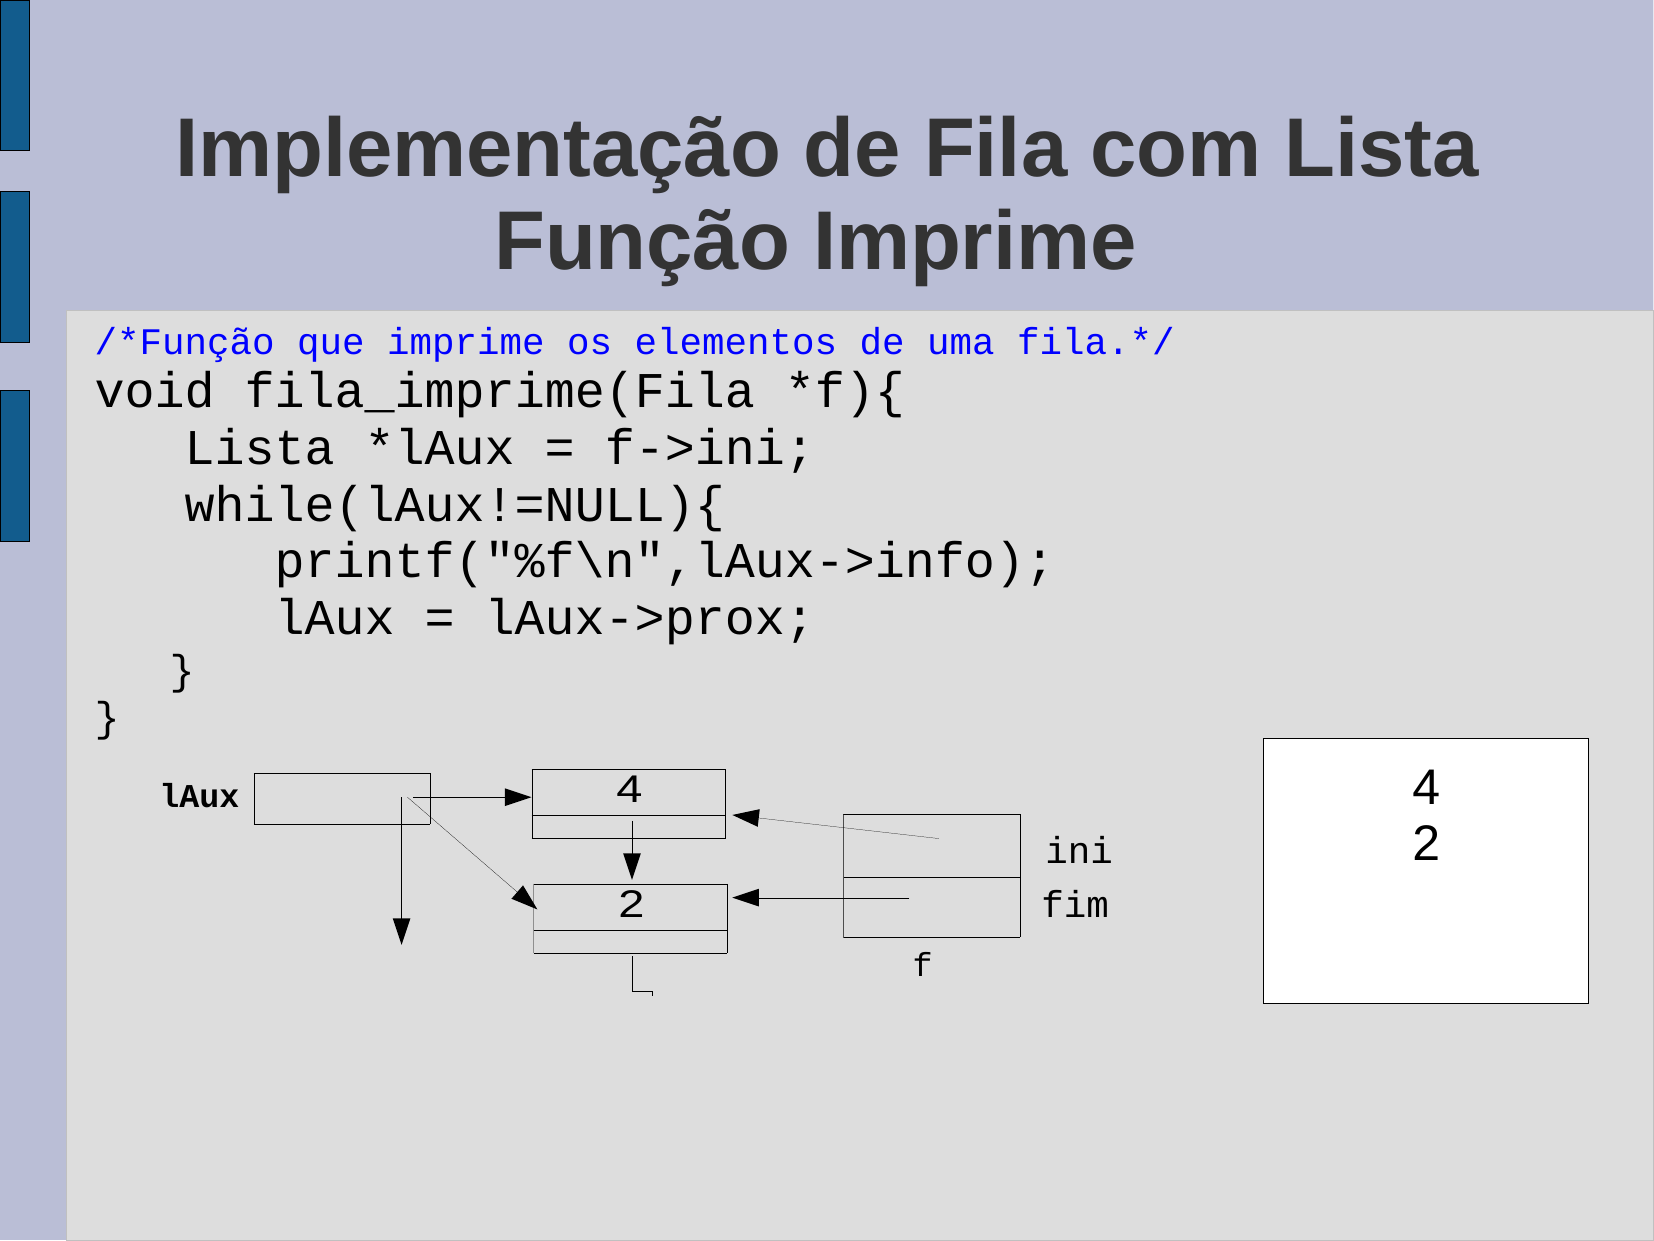

# Implementação de Fila com Lista Função Imprime
/*Função que imprime os elementos de uma fila.*/
void fila_imprime(Fila *f){
 Lista *lAux = f->ini;
 while(lAux!=NULL){
 printf("%f\n",lAux->info);
 lAux = lAux->prox;
 }
}
4
4
2
lAux
fim
ini
f